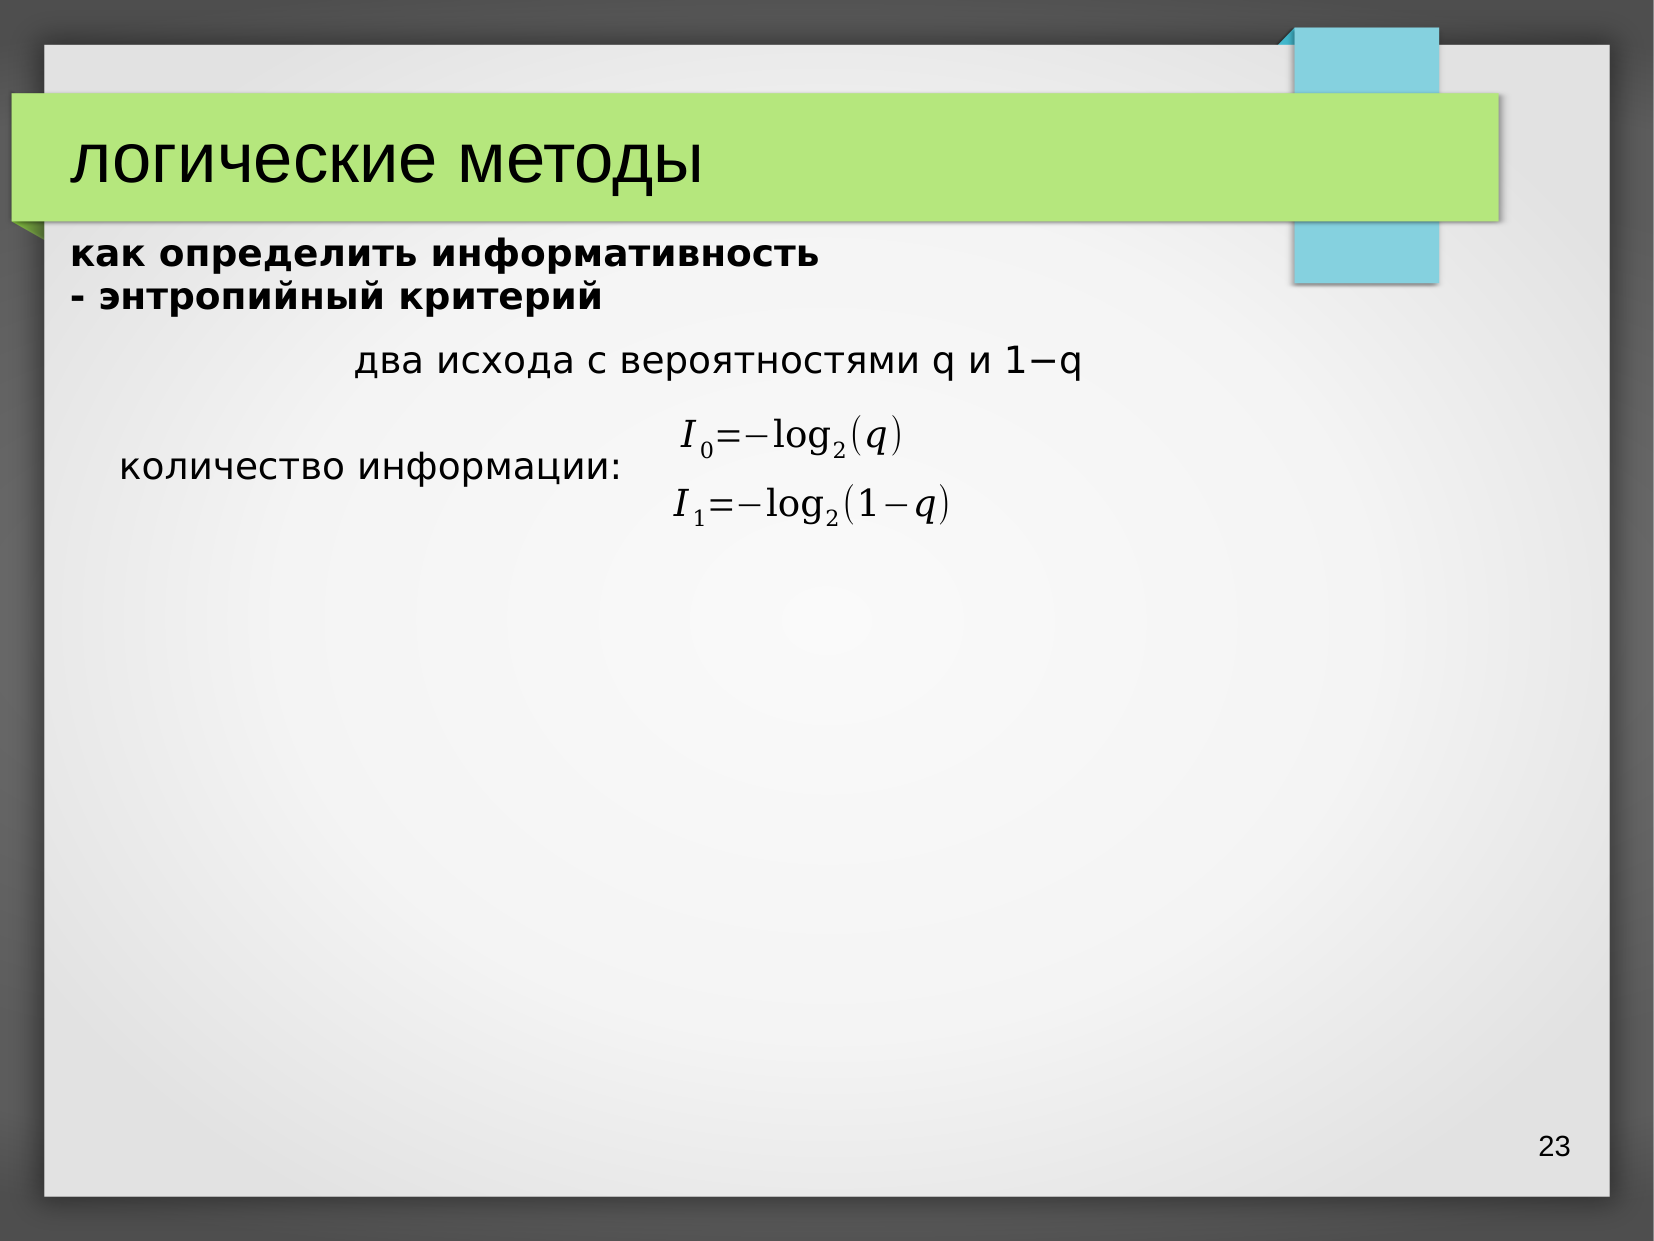

# логические методы
как определить информативность
- энтропийный критерий
два исхода с вероятностями q и 1−q
количество информации:
23